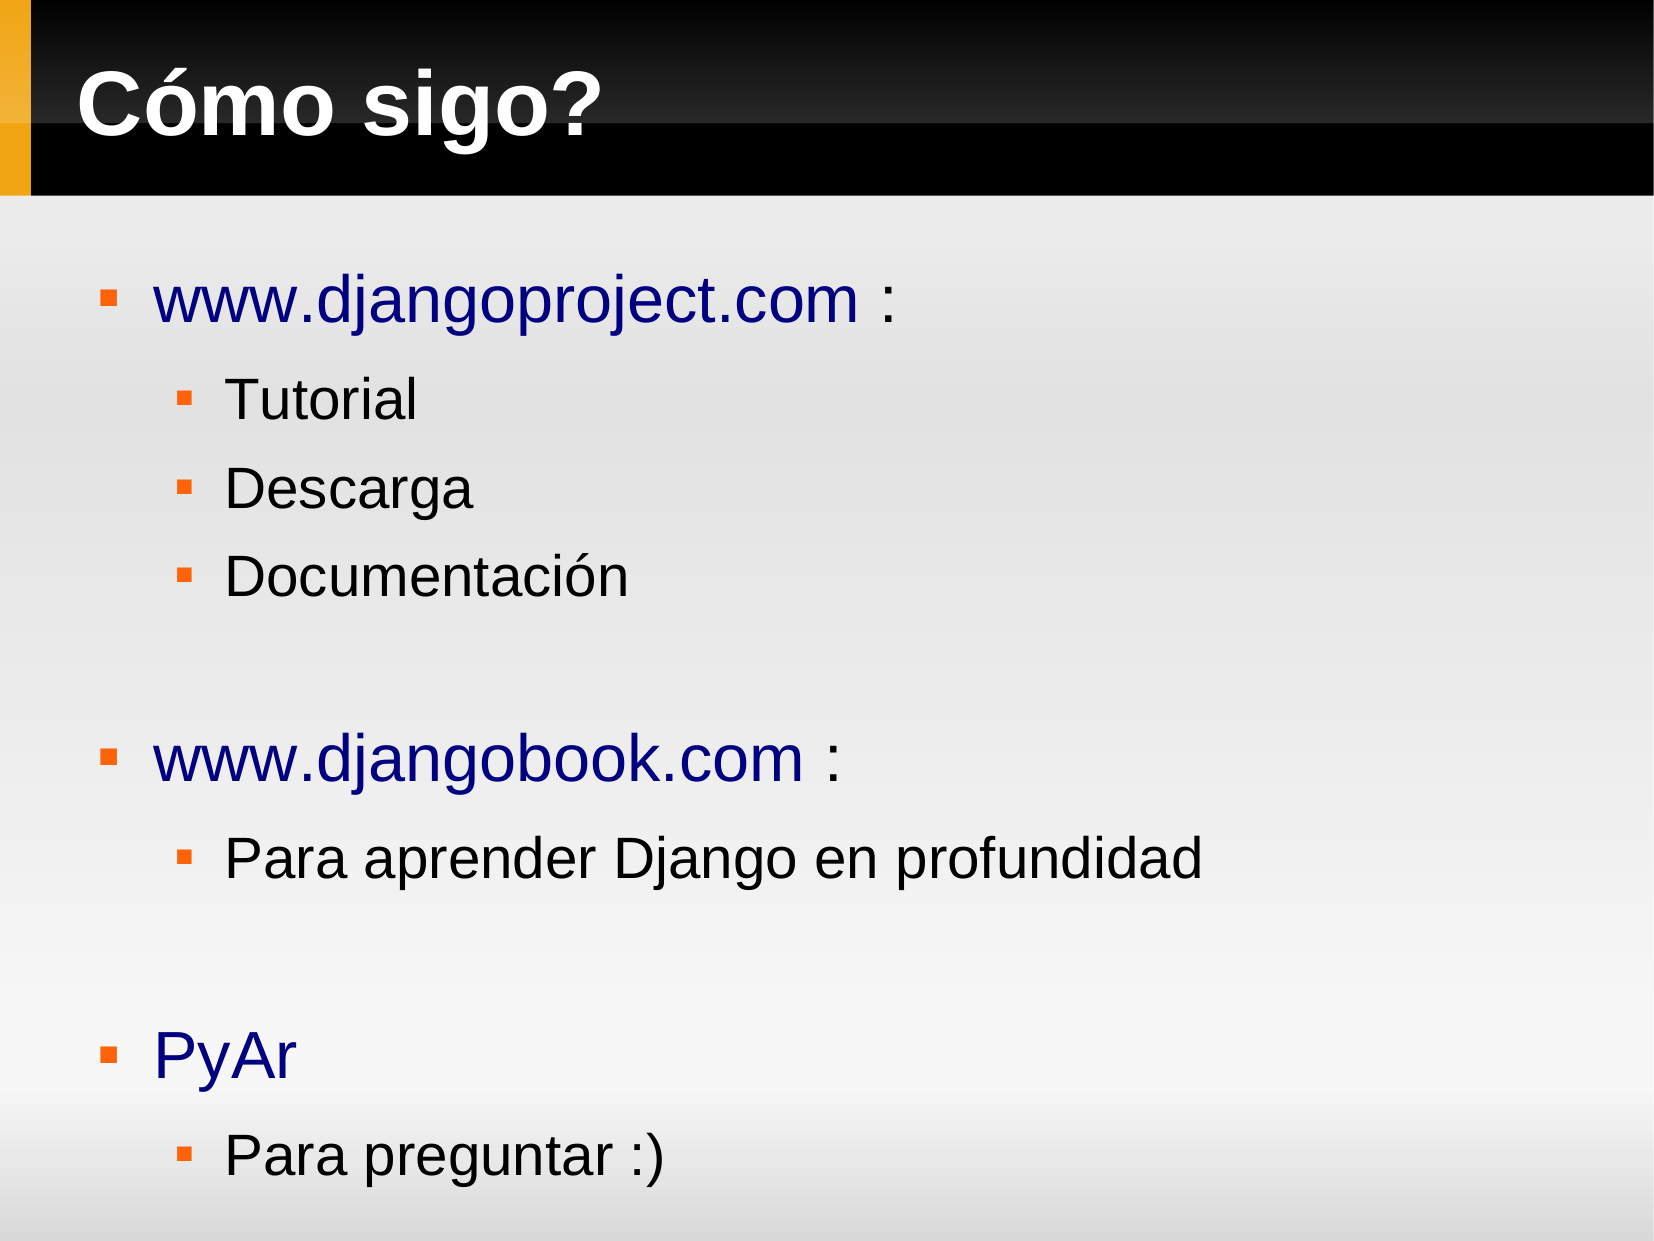

# Cómo sigo?
www.djangoproject.com :
Tutorial
Descarga
Documentación
www.djangobook.com :
Para aprender Django en profundidad
PyAr
Para preguntar :)